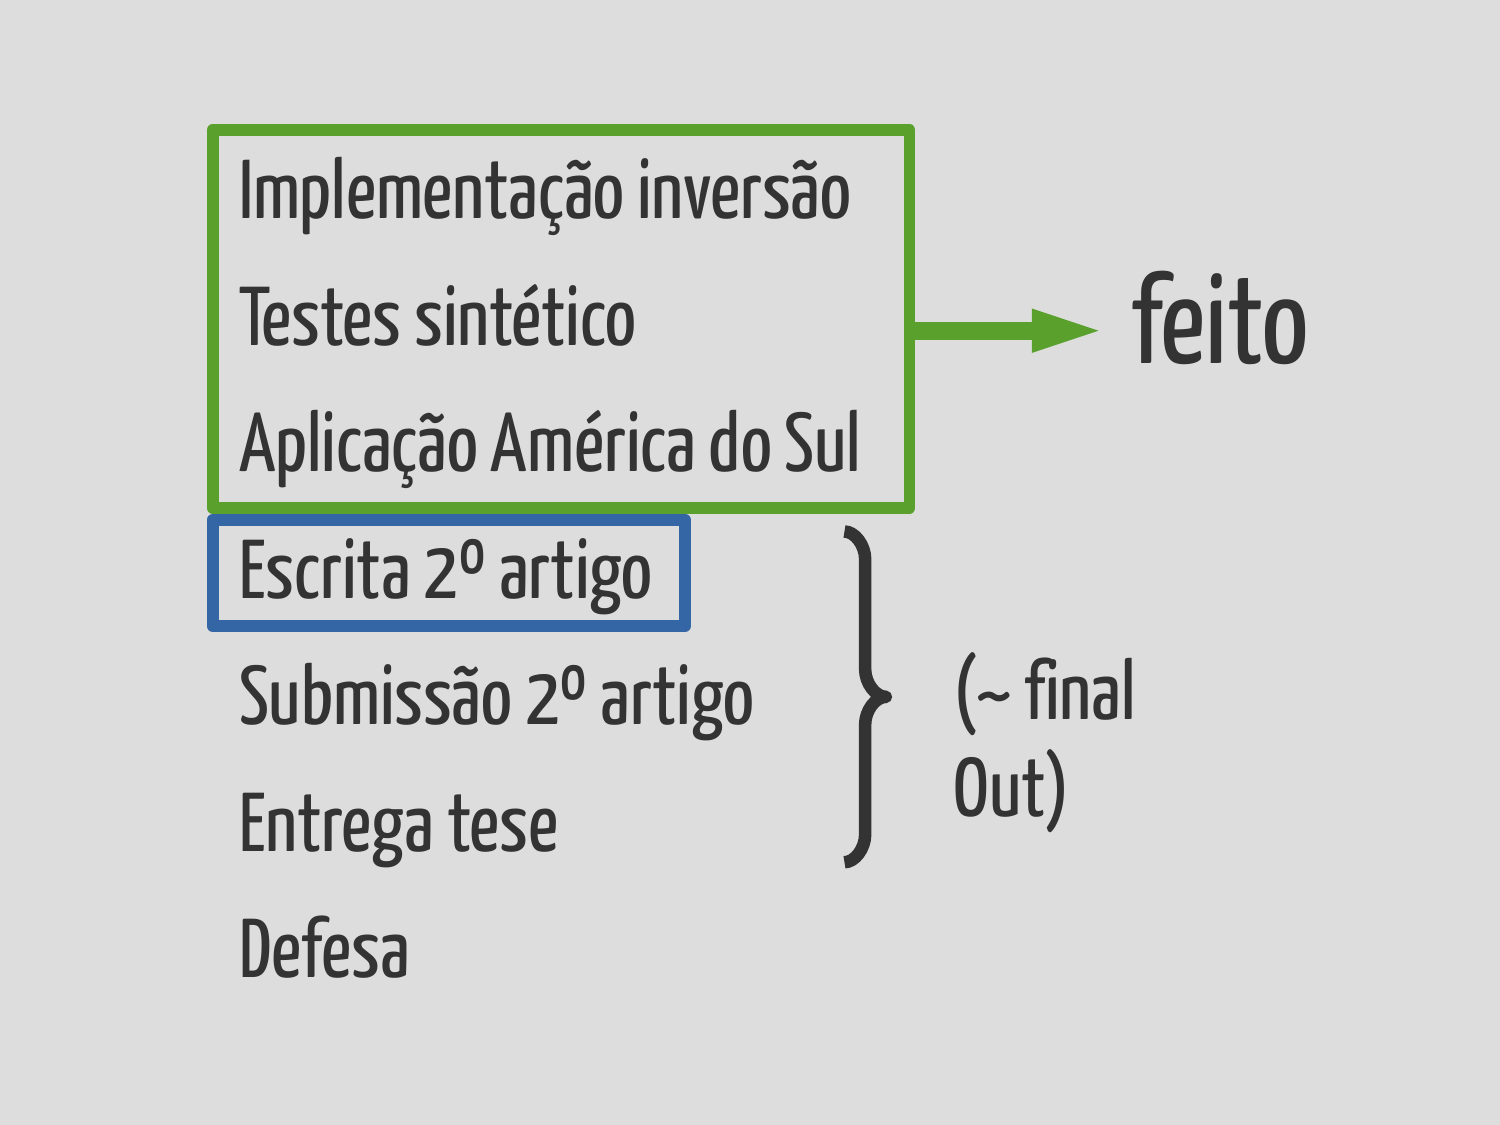

1º da tese
1º da tese
1º da tese
1º da tese
Implementação inversão
Testes sintético
Aplicação América do Sul
Escrita 2º artigo
Submissão 2º artigo
Entrega tese
Defesa
feito
(~ final Out)